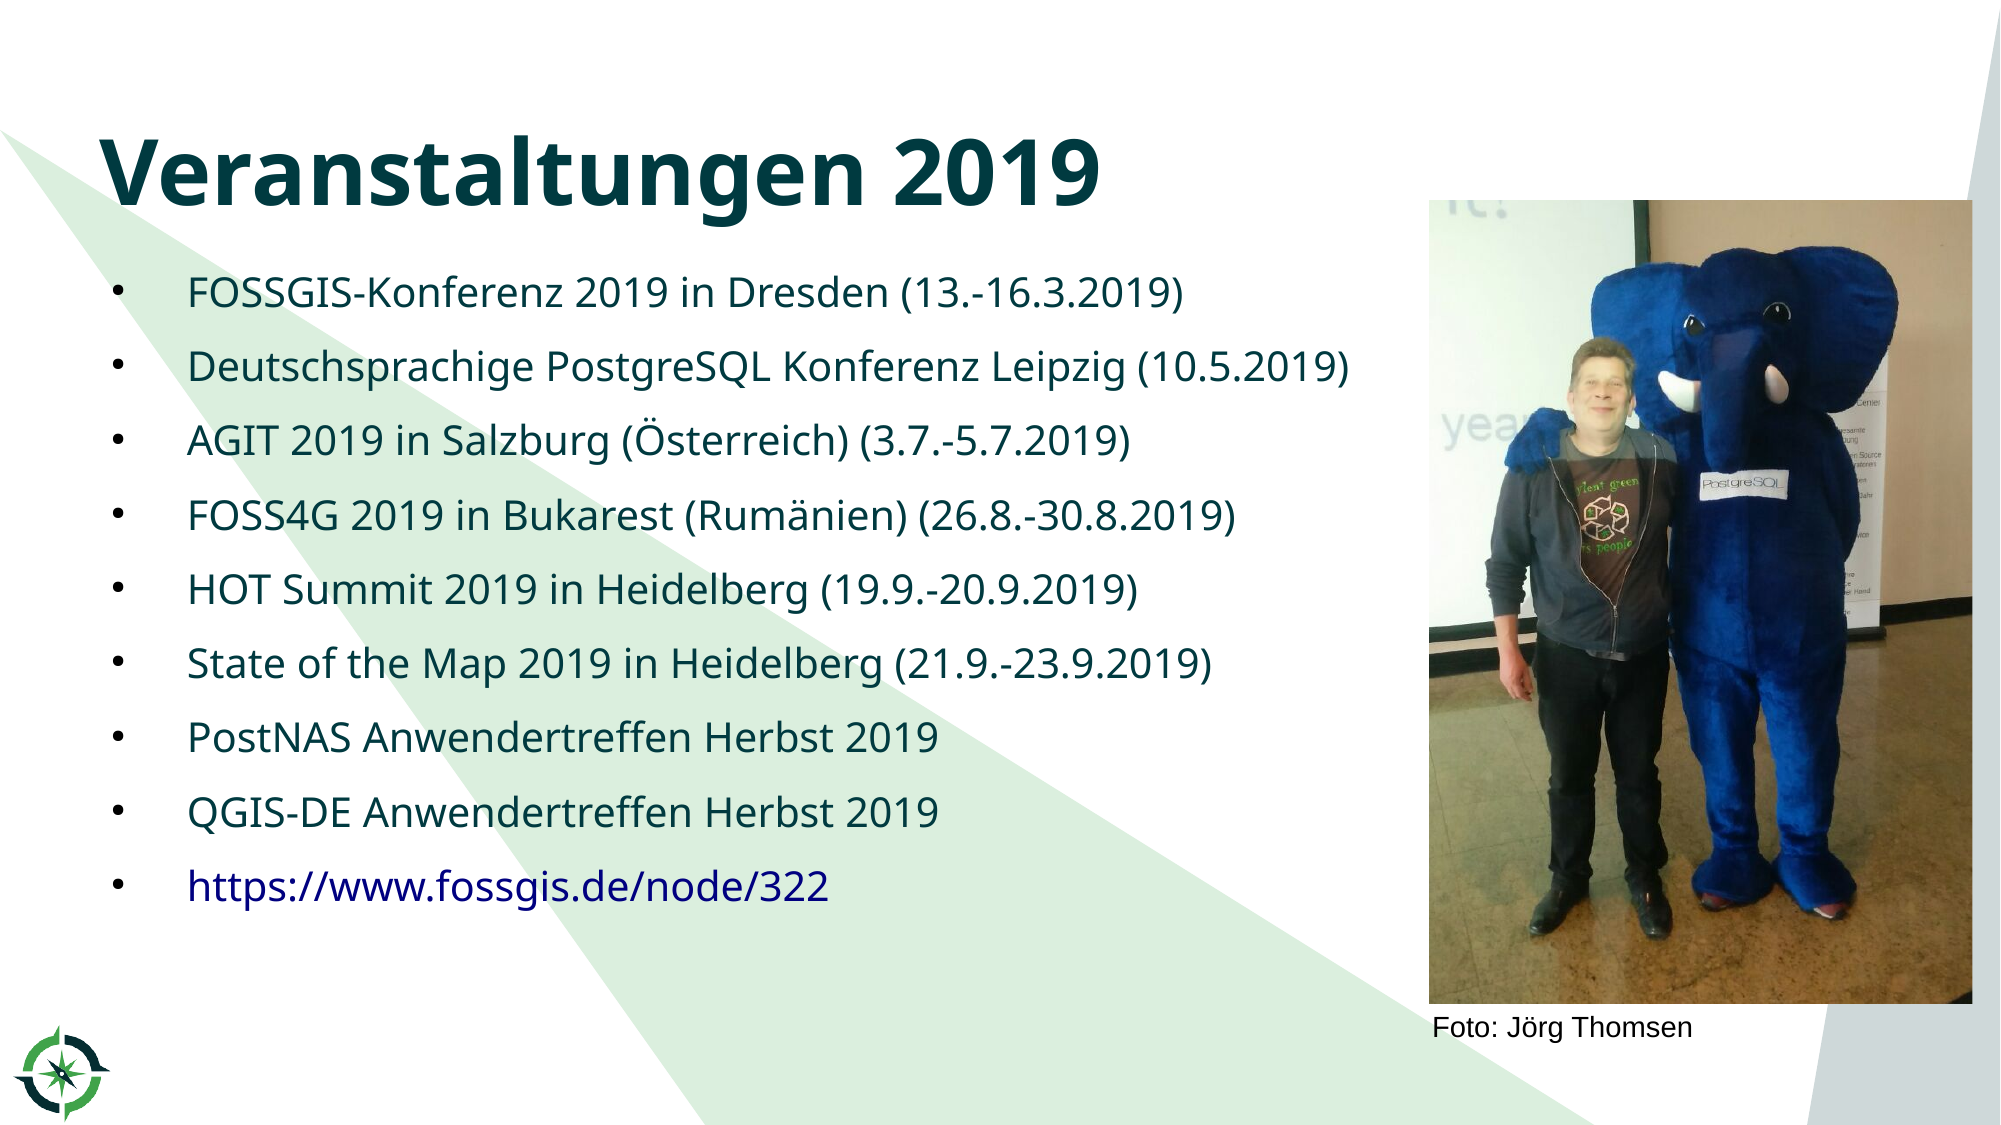

# Veranstaltungen 2019
 FOSSGIS-Konferenz 2019 in Dresden (13.-16.3.2019)
 Deutschsprachige PostgreSQL Konferenz Leipzig (10.5.2019)
 AGIT 2019 in Salzburg (Österreich) (3.7.-5.7.2019)
 FOSS4G 2019 in Bukarest (Rumänien) (26.8.-30.8.2019)
 HOT Summit 2019 in Heidelberg (19.9.-20.9.2019)
 State of the Map 2019 in Heidelberg (21.9.-23.9.2019)
 PostNAS Anwendertreffen Herbst 2019
 QGIS-DE Anwendertreffen Herbst 2019
 https://www.fossgis.de/node/322
Foto: Jörg Thomsen